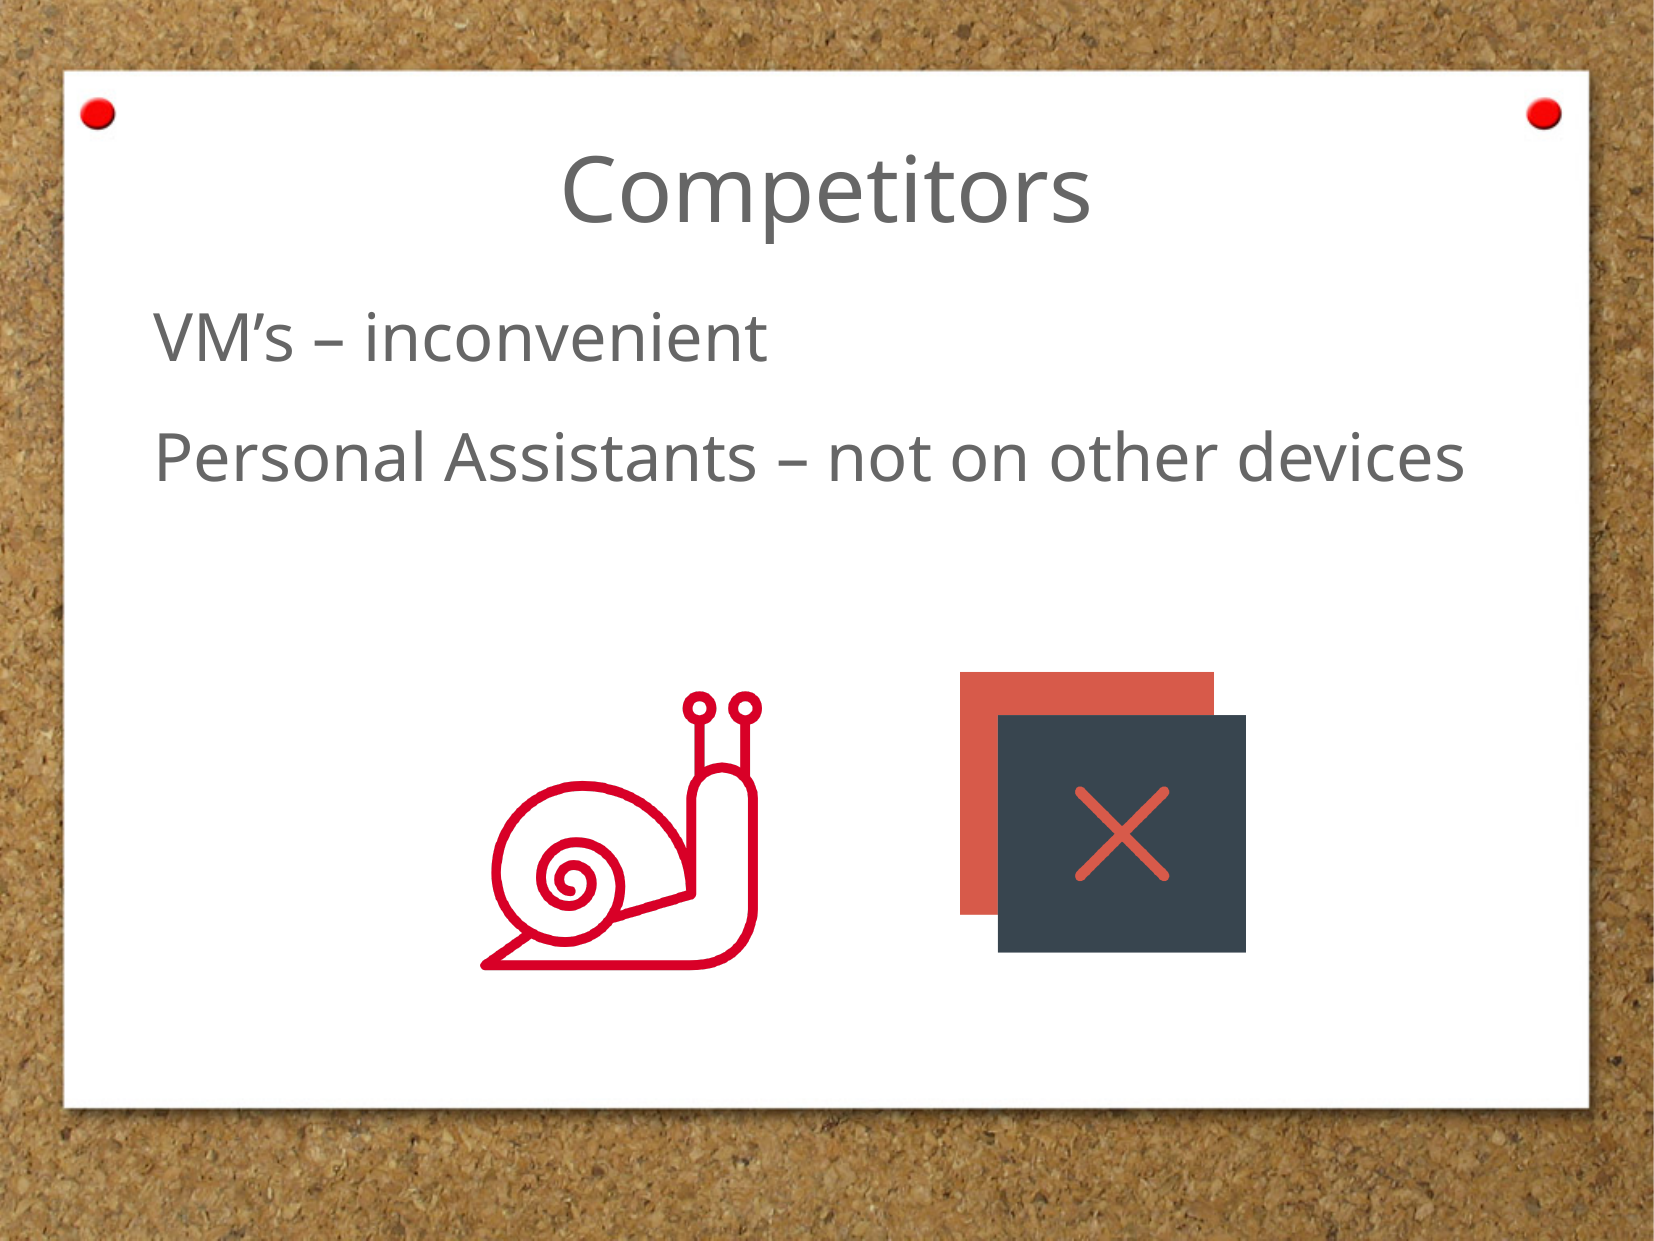

# Competitors
VM’s – inconvenient
Personal Assistants – not on other devices